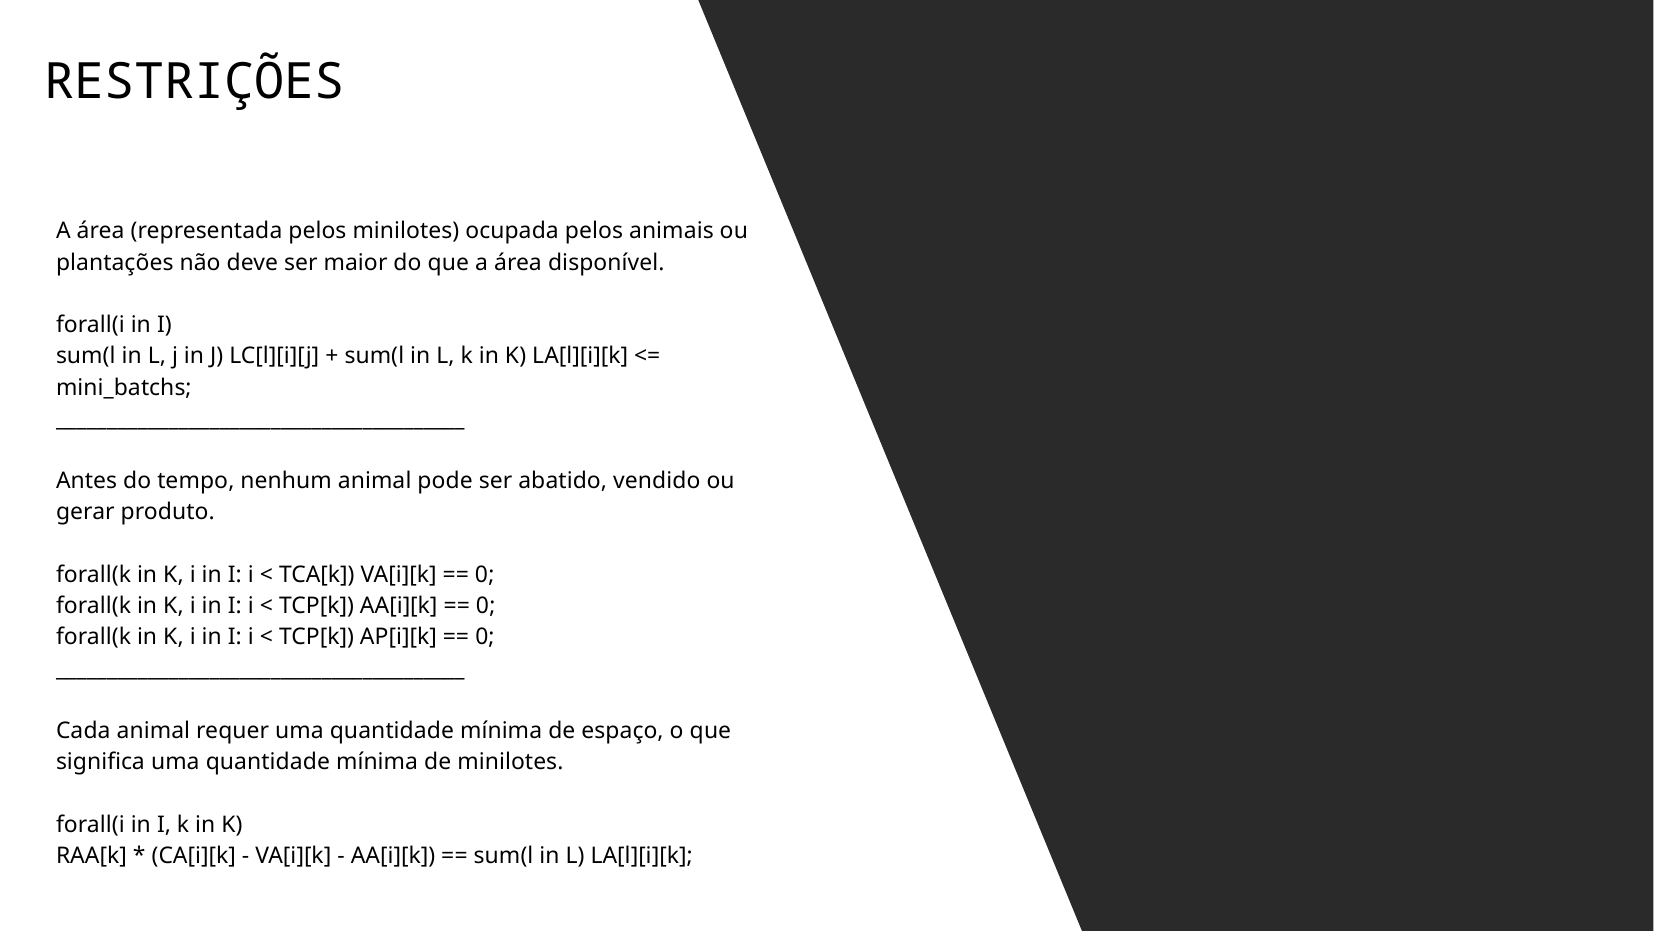

RESTRIÇÕES
A área (representada pelos minilotes) ocupada pelos animais ou plantações não deve ser maior do que a área disponível.
forall(i in I)
sum(l in L, j in J) LC[l][i][j] + sum(l in L, k in K) LA[l][i][k] <= mini_batchs;
________________________________________
Antes do tempo, nenhum animal pode ser abatido, vendido ou gerar produto.
forall(k in K, i in I: i < TCA[k]) VA[i][k] == 0;
forall(k in K, i in I: i < TCP[k]) AA[i][k] == 0;
forall(k in K, i in I: i < TCP[k]) AP[i][k] == 0;
________________________________________
Cada animal requer uma quantidade mínima de espaço, o que significa uma quantidade mínima de minilotes.
forall(i in I, k in K)
RAA[k] * (CA[i][k] - VA[i][k] - AA[i][k]) == sum(l in L) LA[l][i][k];